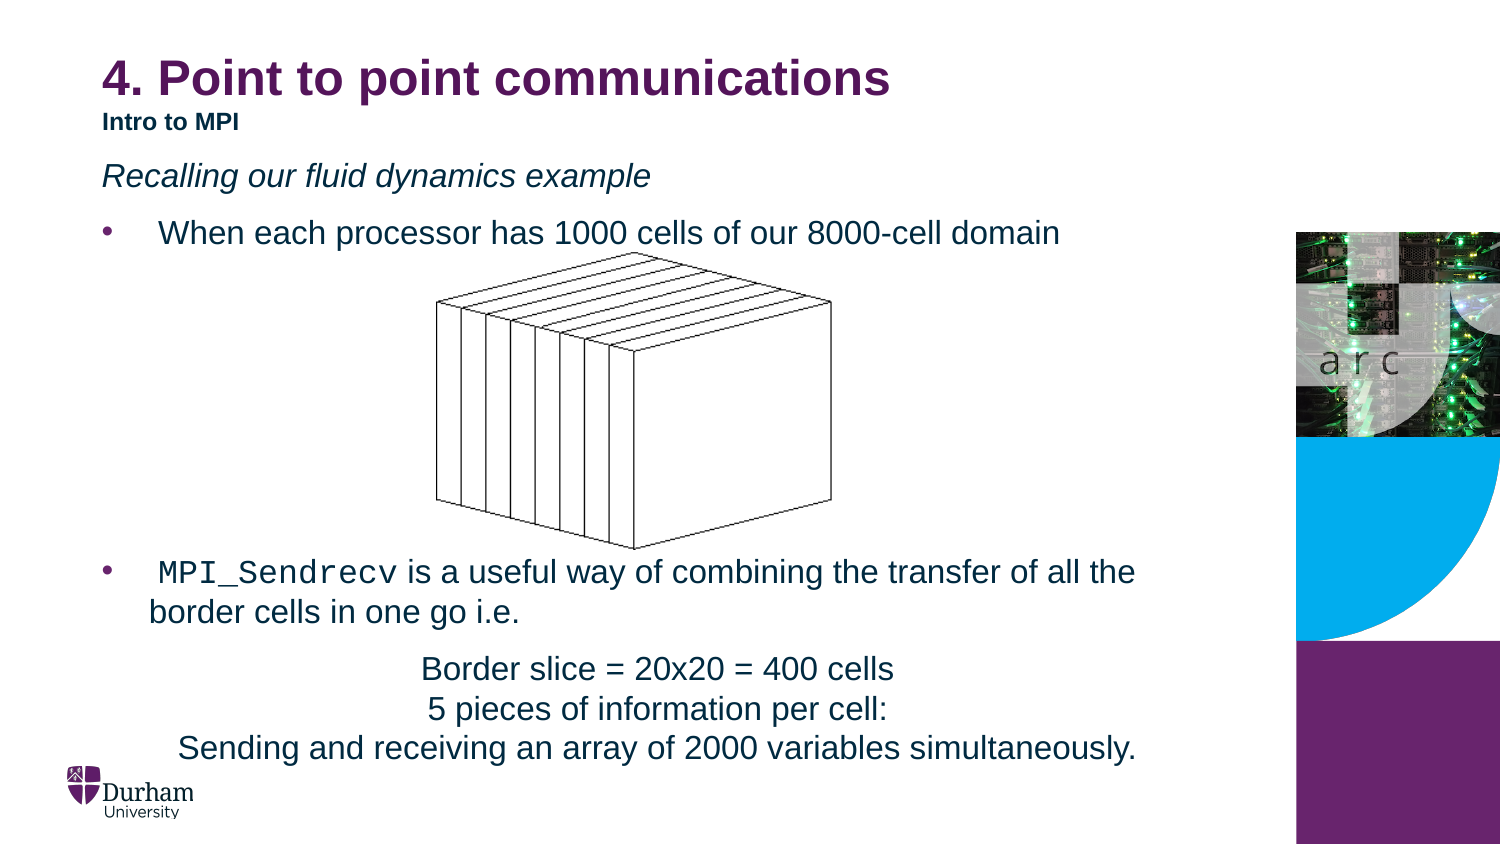

# 4. Point to point communications Intro to MPI
Recalling our fluid dynamics example
 When each processor has 1000 cells of our 8000-cell domain
 MPI_Sendrecv is a useful way of combining the transfer of all the border cells in one go i.e.
Border slice = 20x20 = 400 cells
5 pieces of information per cell:
Sending and receiving an array of 2000 variables simultaneously.